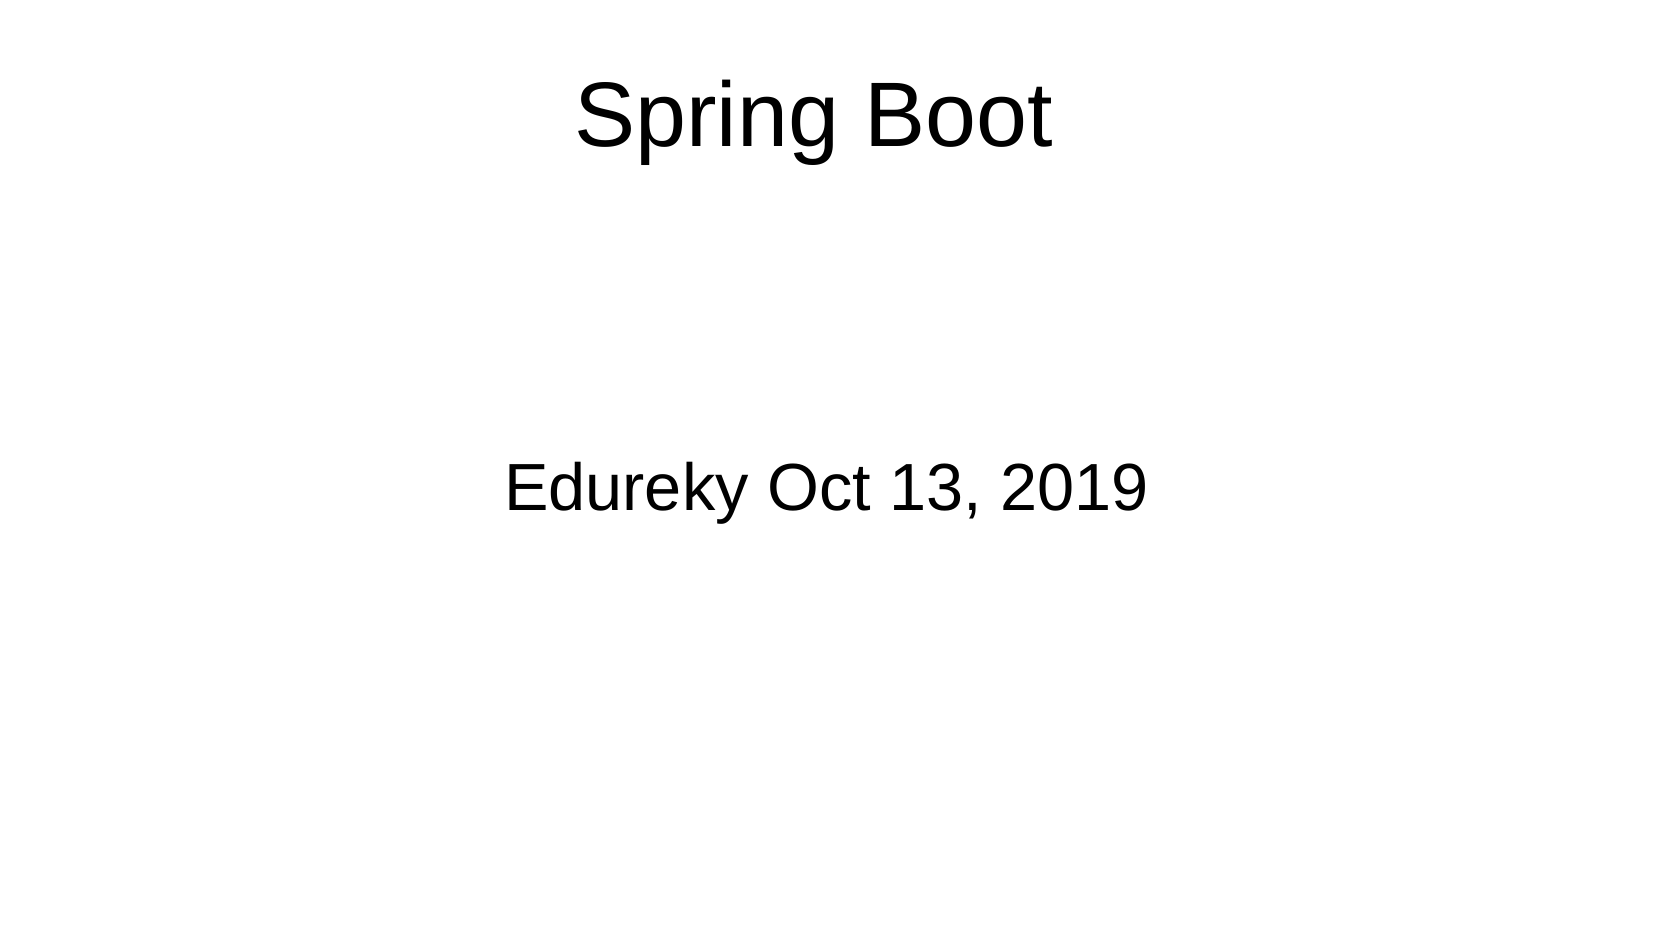

# Spring Boot
Edureky Oct 13, 2019